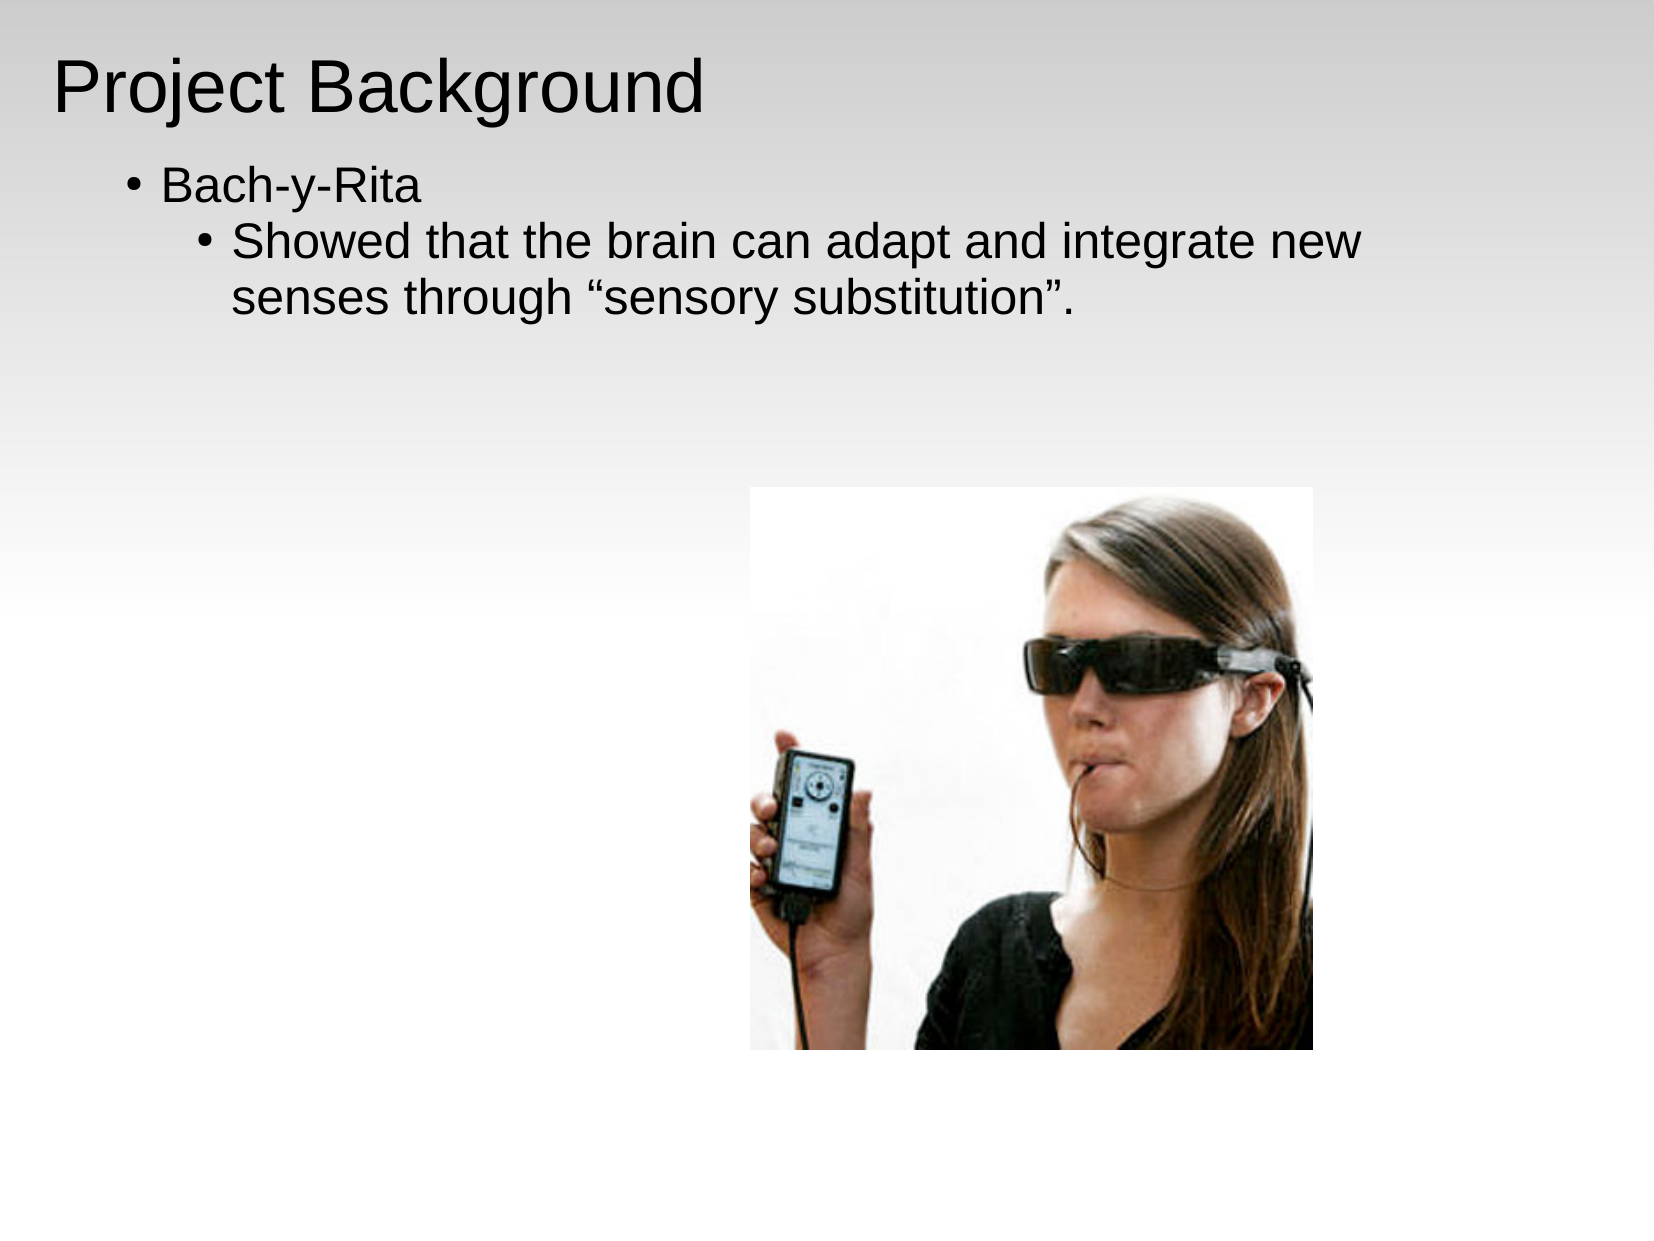

Project Background
Bach-y-Rita
Showed that the brain can adapt and integrate new senses through “sensory substitution”.